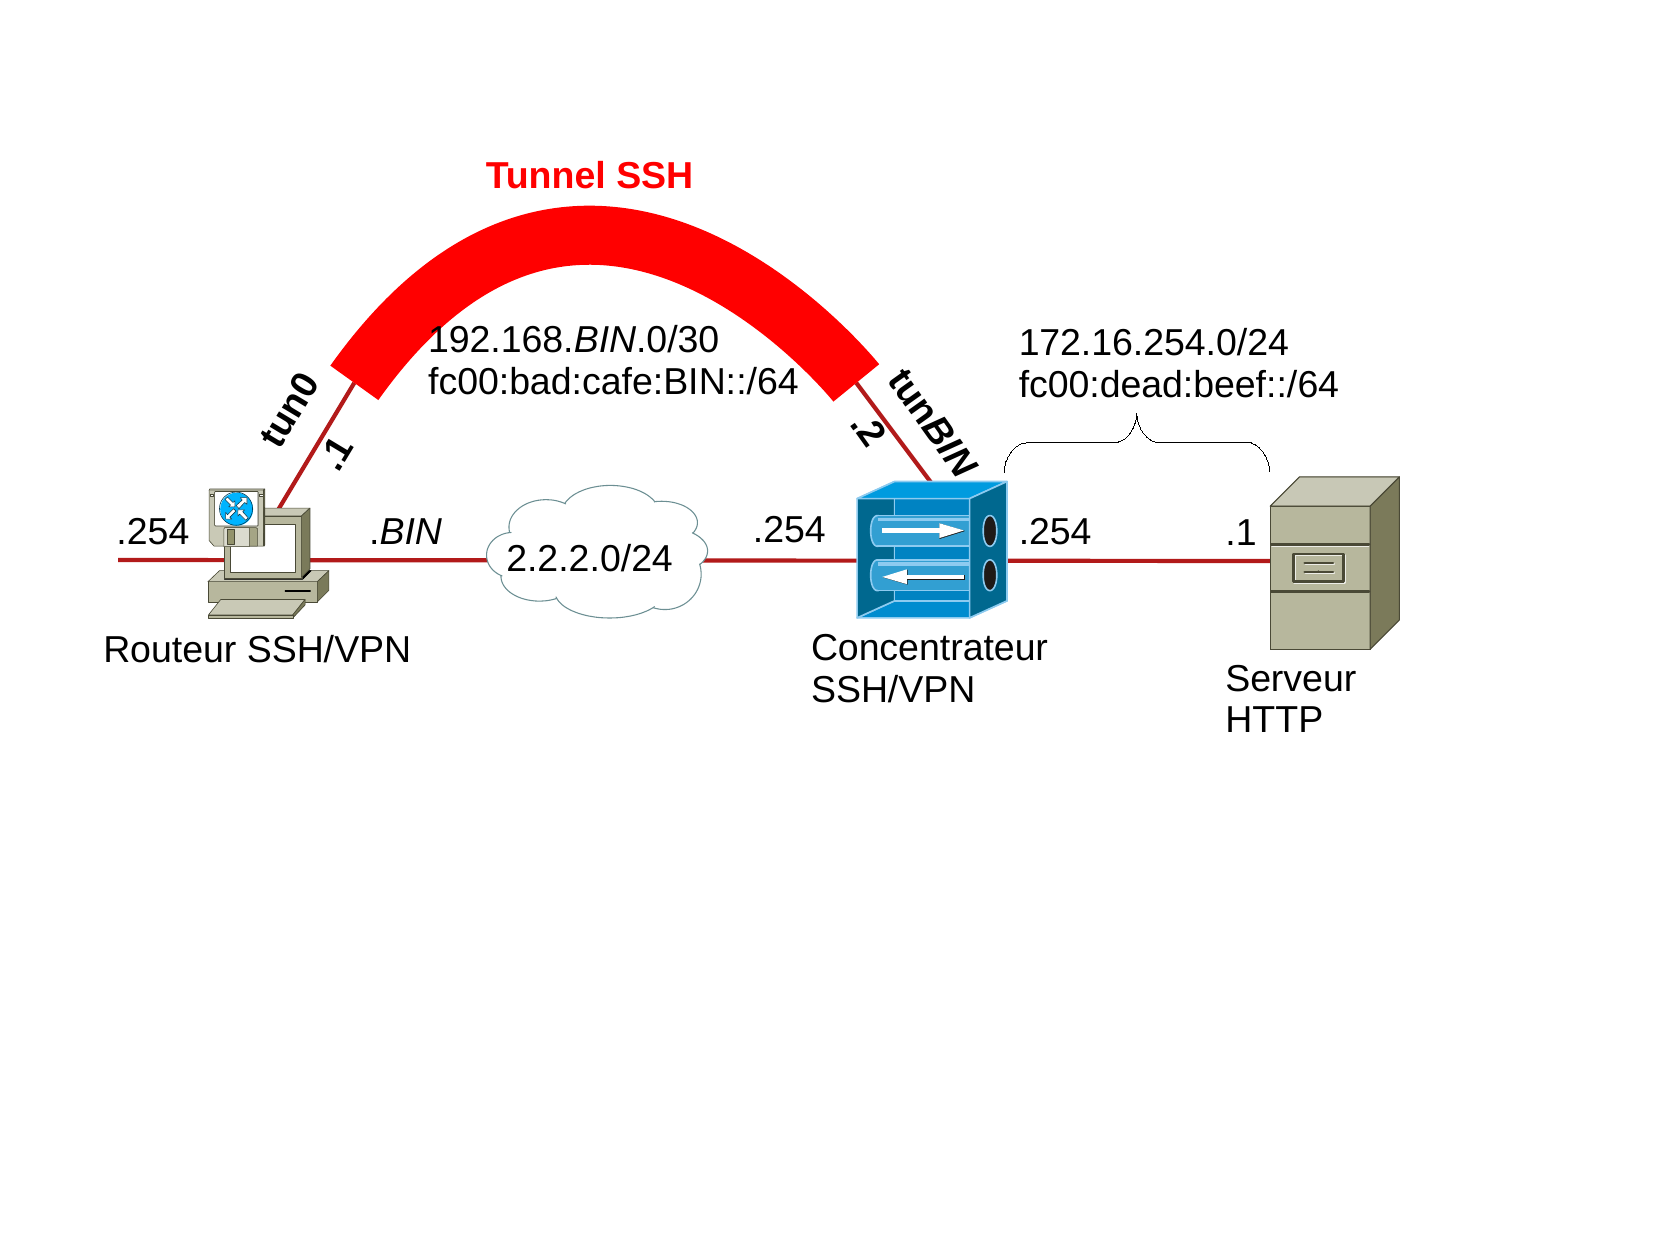

Tunnel SSH
192.168.BIN.0/30
fc00:bad:cafe:BIN::/64
172.16.254.0/24
fc00:dead:beef::/64
tun0
tunBIN
.2
.1
.254
.254
.BIN
.254
.1
2.2.2.0/24
Concentrateur
SSH/VPN
Routeur SSH/VPN
Serveur
HTTP